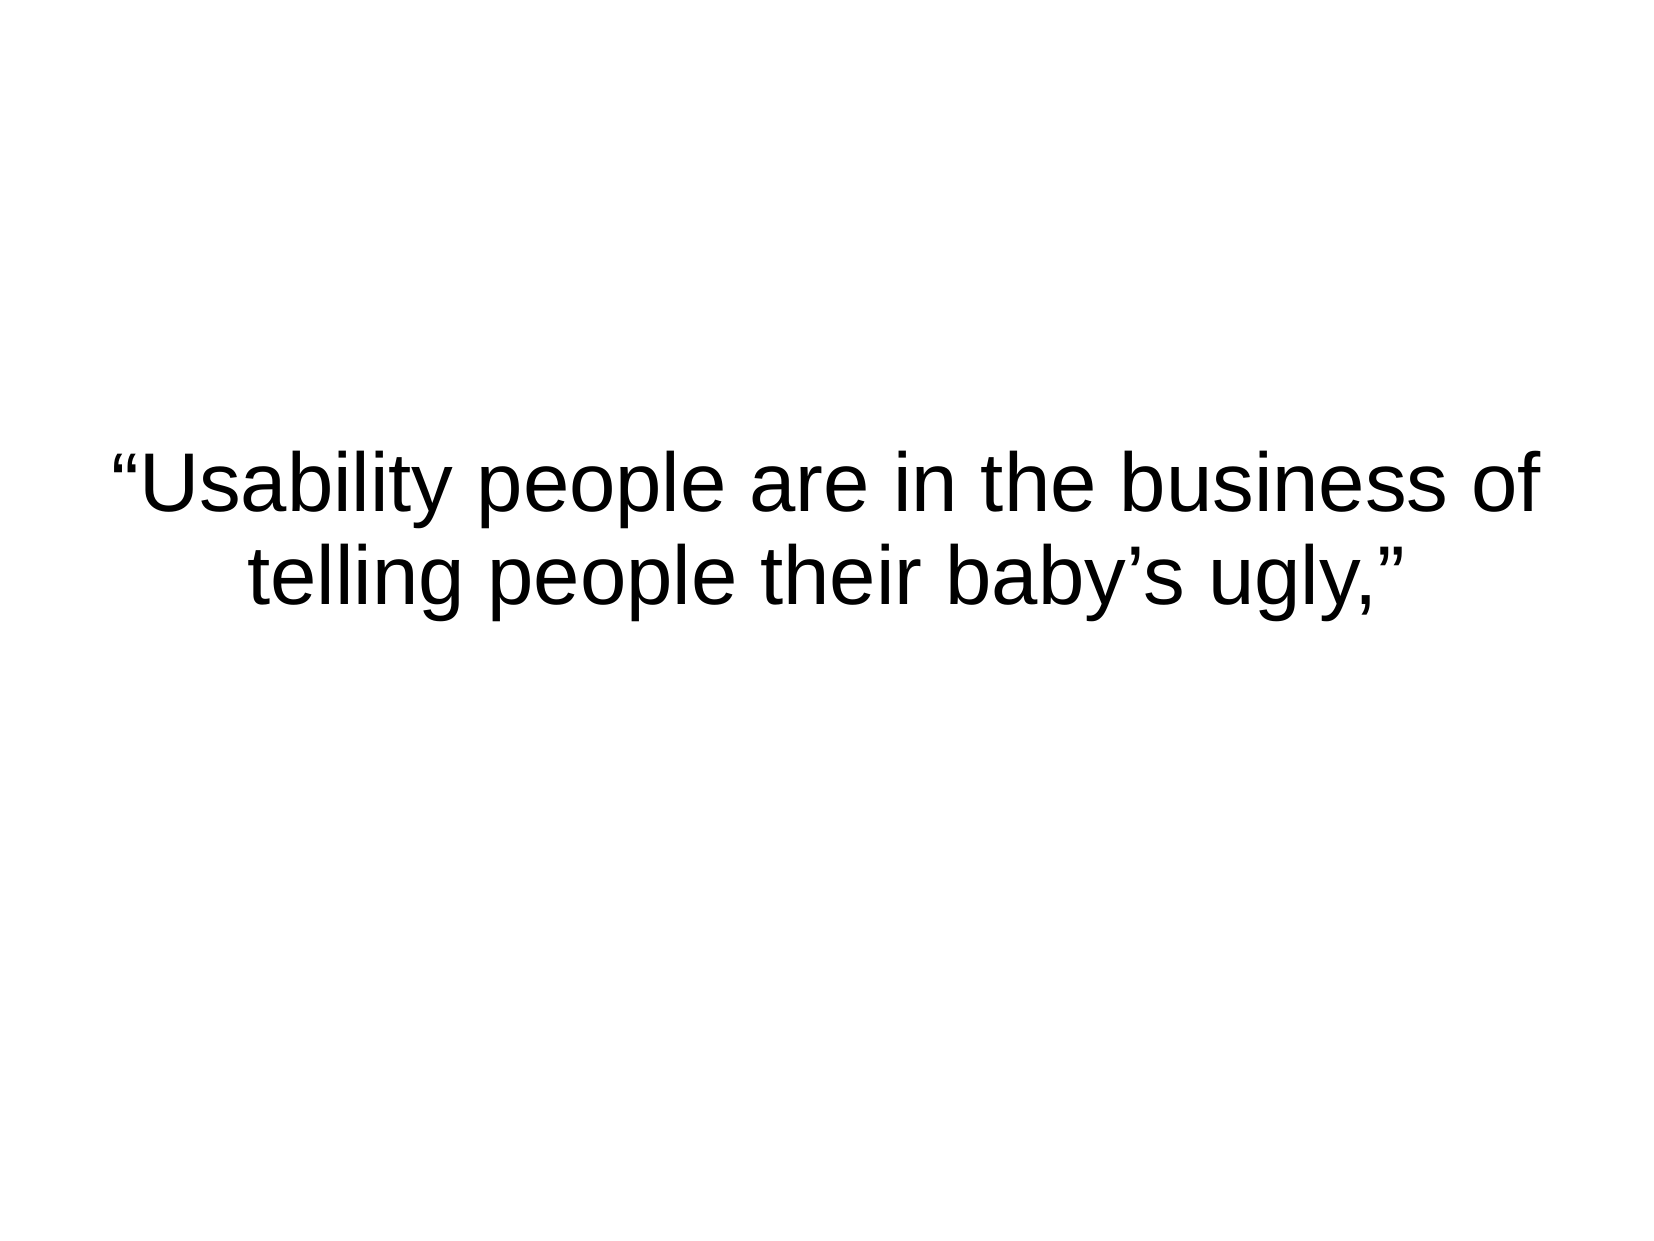

# “Usability people are in the business of telling people their baby’s ugly,”